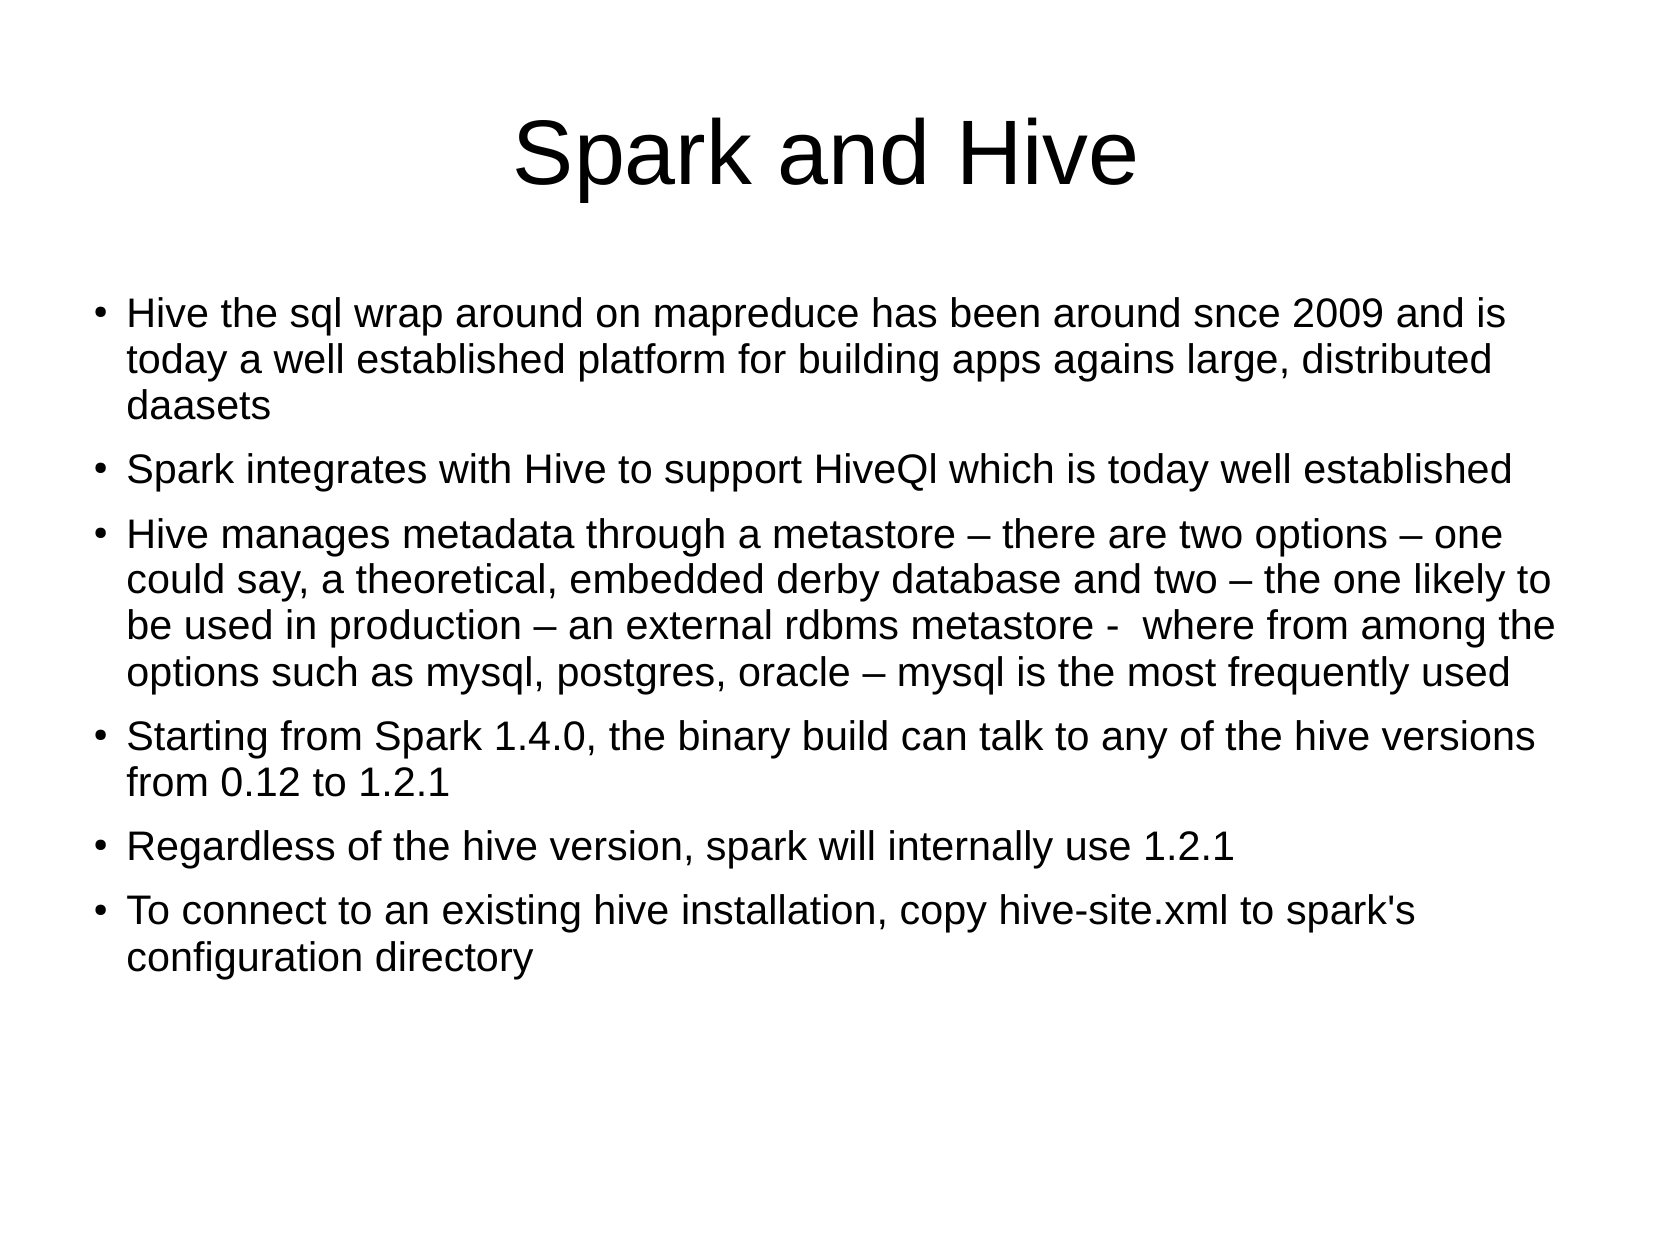

# Spark and Hive
Hive the sql wrap around on mapreduce has been around snce 2009 and is today a well established platform for building apps agains large, distributed daasets
Spark integrates with Hive to support HiveQl which is today well established
Hive manages metadata through a metastore – there are two options – one could say, a theoretical, embedded derby database and two – the one likely to be used in production – an external rdbms metastore - where from among the options such as mysql, postgres, oracle – mysql is the most frequently used
Starting from Spark 1.4.0, the binary build can talk to any of the hive versions from 0.12 to 1.2.1
Regardless of the hive version, spark will internally use 1.2.1
To connect to an existing hive installation, copy hive-site.xml to spark's configuration directory